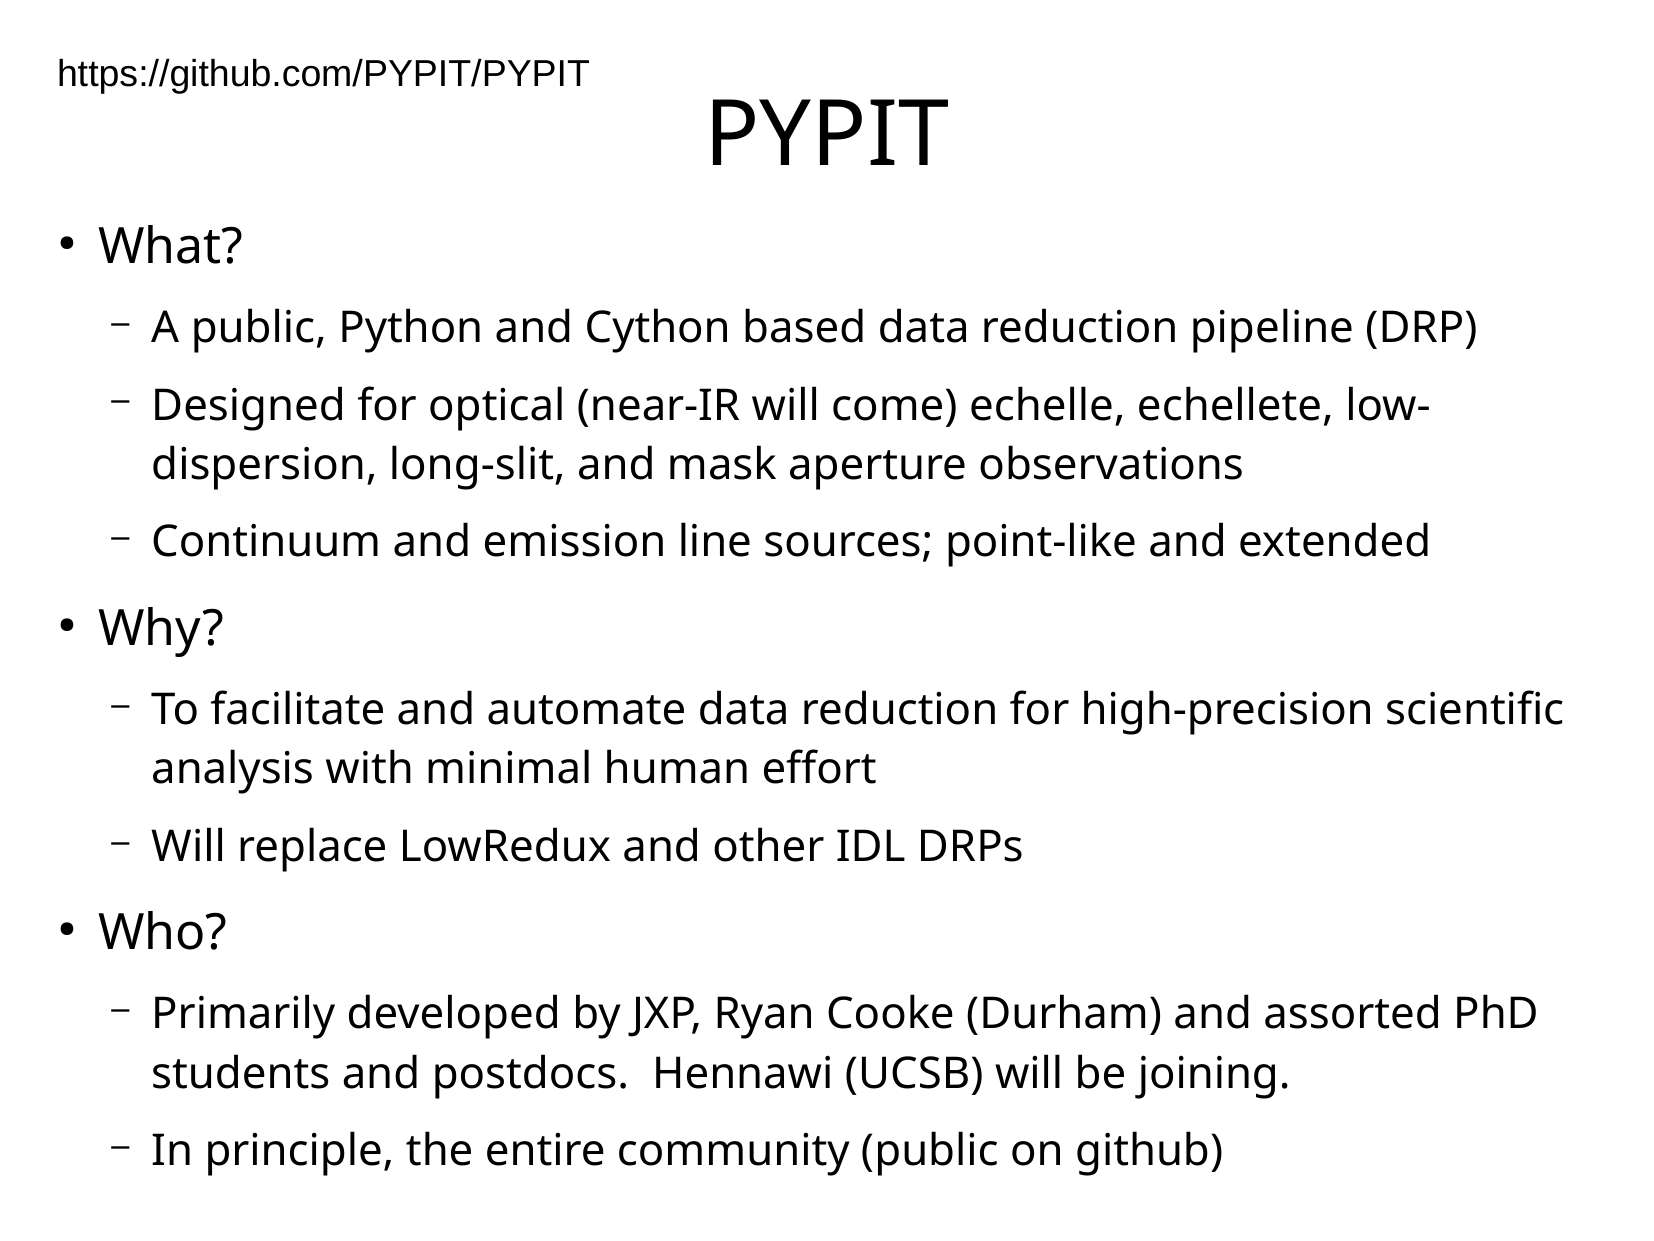

https://github.com/PYPIT/PYPIT
# PYPIT
What?
A public, Python and Cython based data reduction pipeline (DRP)
Designed for optical (near-IR will come) echelle, echellete, low-dispersion, long-slit, and mask aperture observations
Continuum and emission line sources; point-like and extended
Why?
To facilitate and automate data reduction for high-precision scientific analysis with minimal human effort
Will replace LowRedux and other IDL DRPs
Who?
Primarily developed by JXP, Ryan Cooke (Durham) and assorted PhD students and postdocs. Hennawi (UCSB) will be joining.
In principle, the entire community (public on github)